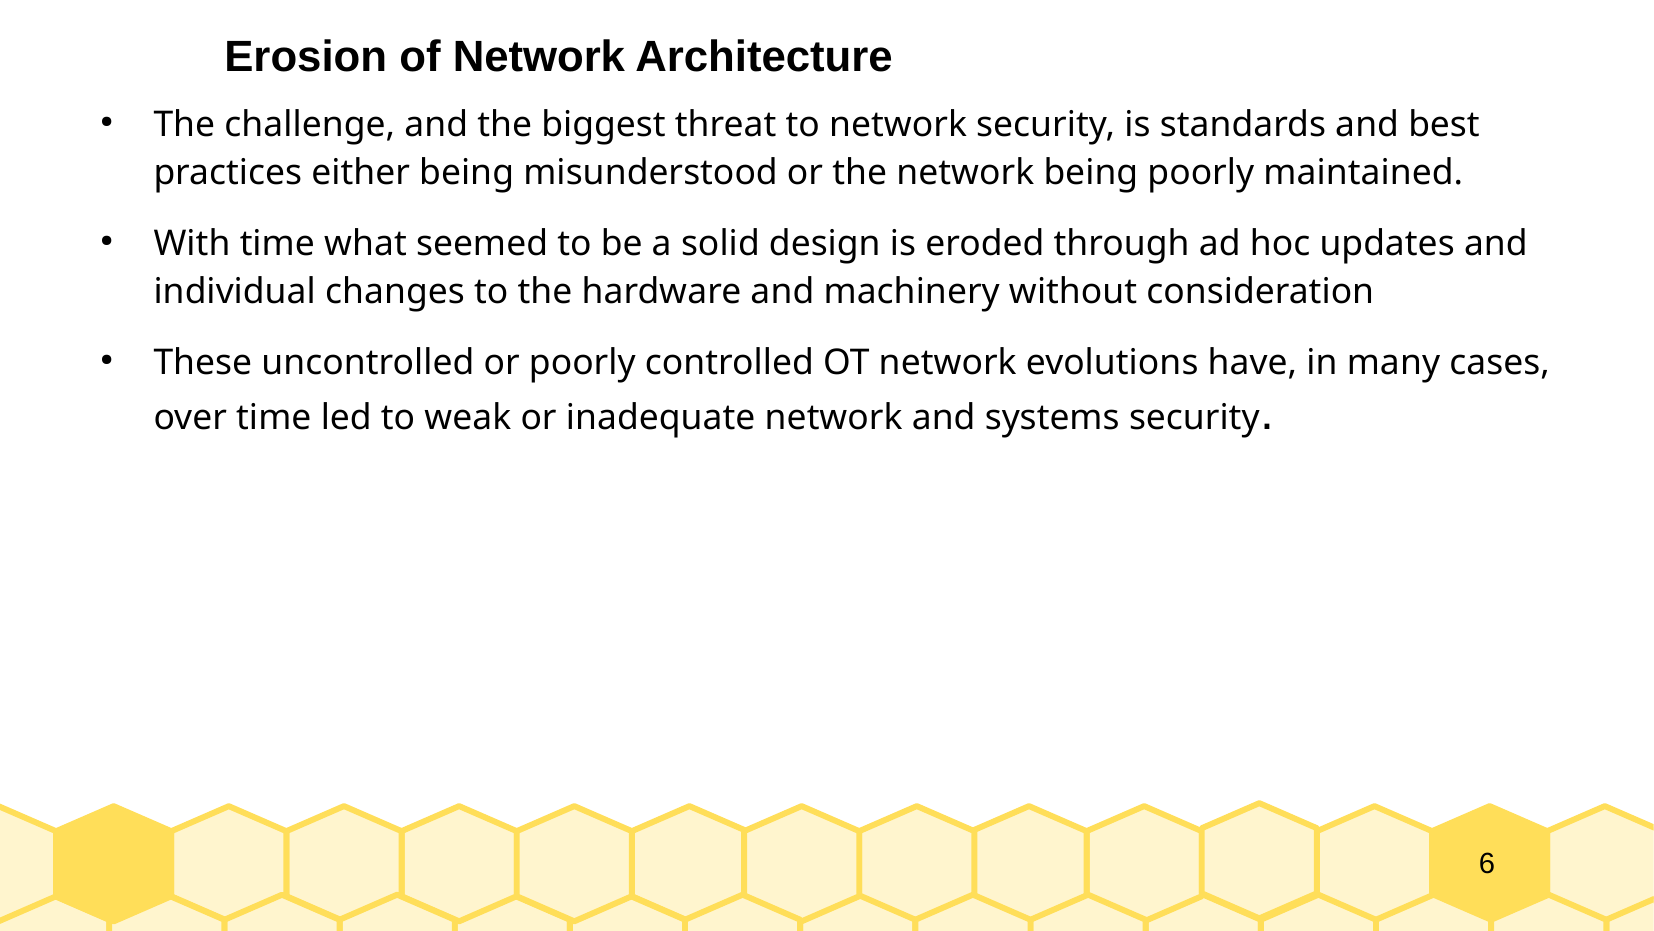

# Erosion of Network Architecture
The challenge, and the biggest threat to network security, is standards and best practices either being misunderstood or the network being poorly maintained.
With time what seemed to be a solid design is eroded through ad hoc updates and individual changes to the hardware and machinery without consideration
These uncontrolled or poorly controlled OT network evolutions have, in many cases, over time led to weak or inadequate network and systems security.